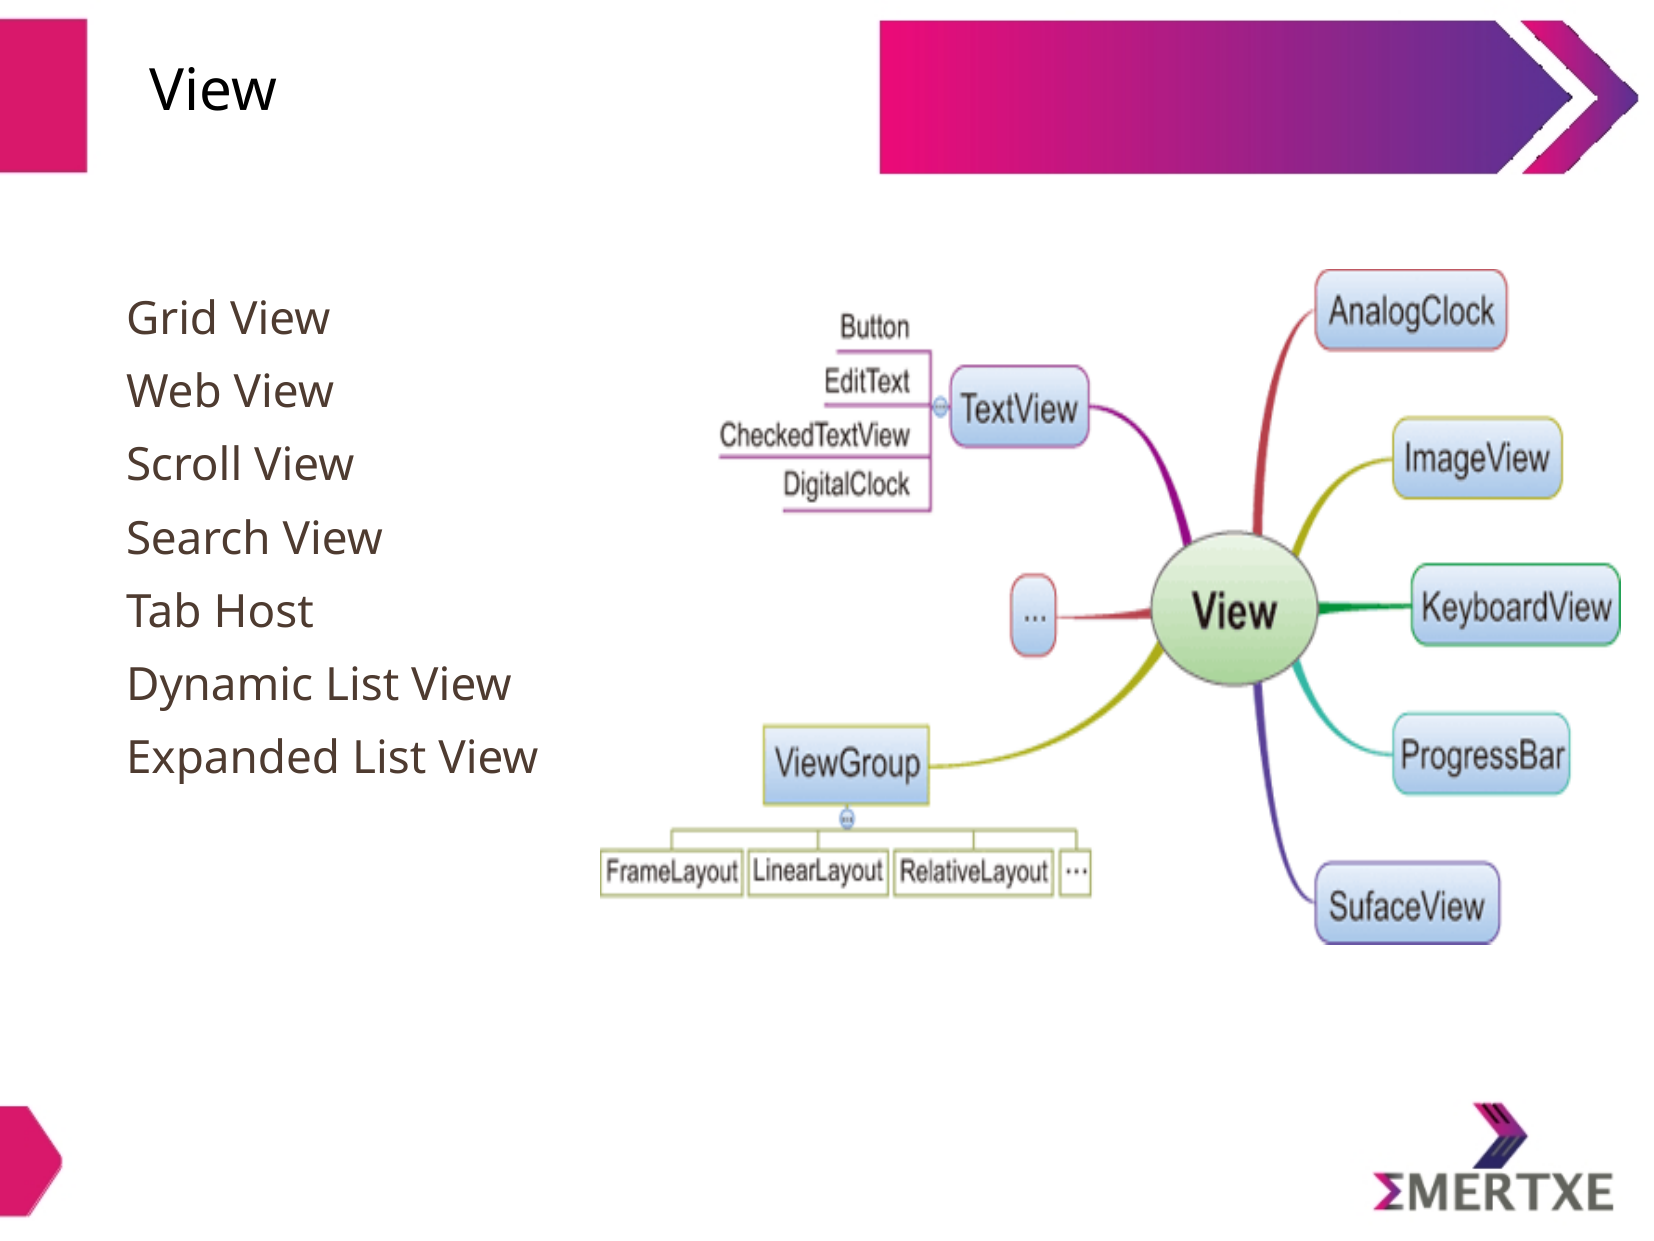

#
View
Grid View
Web View
Scroll View
Search View
Tab Host
Dynamic List View
Expanded List View